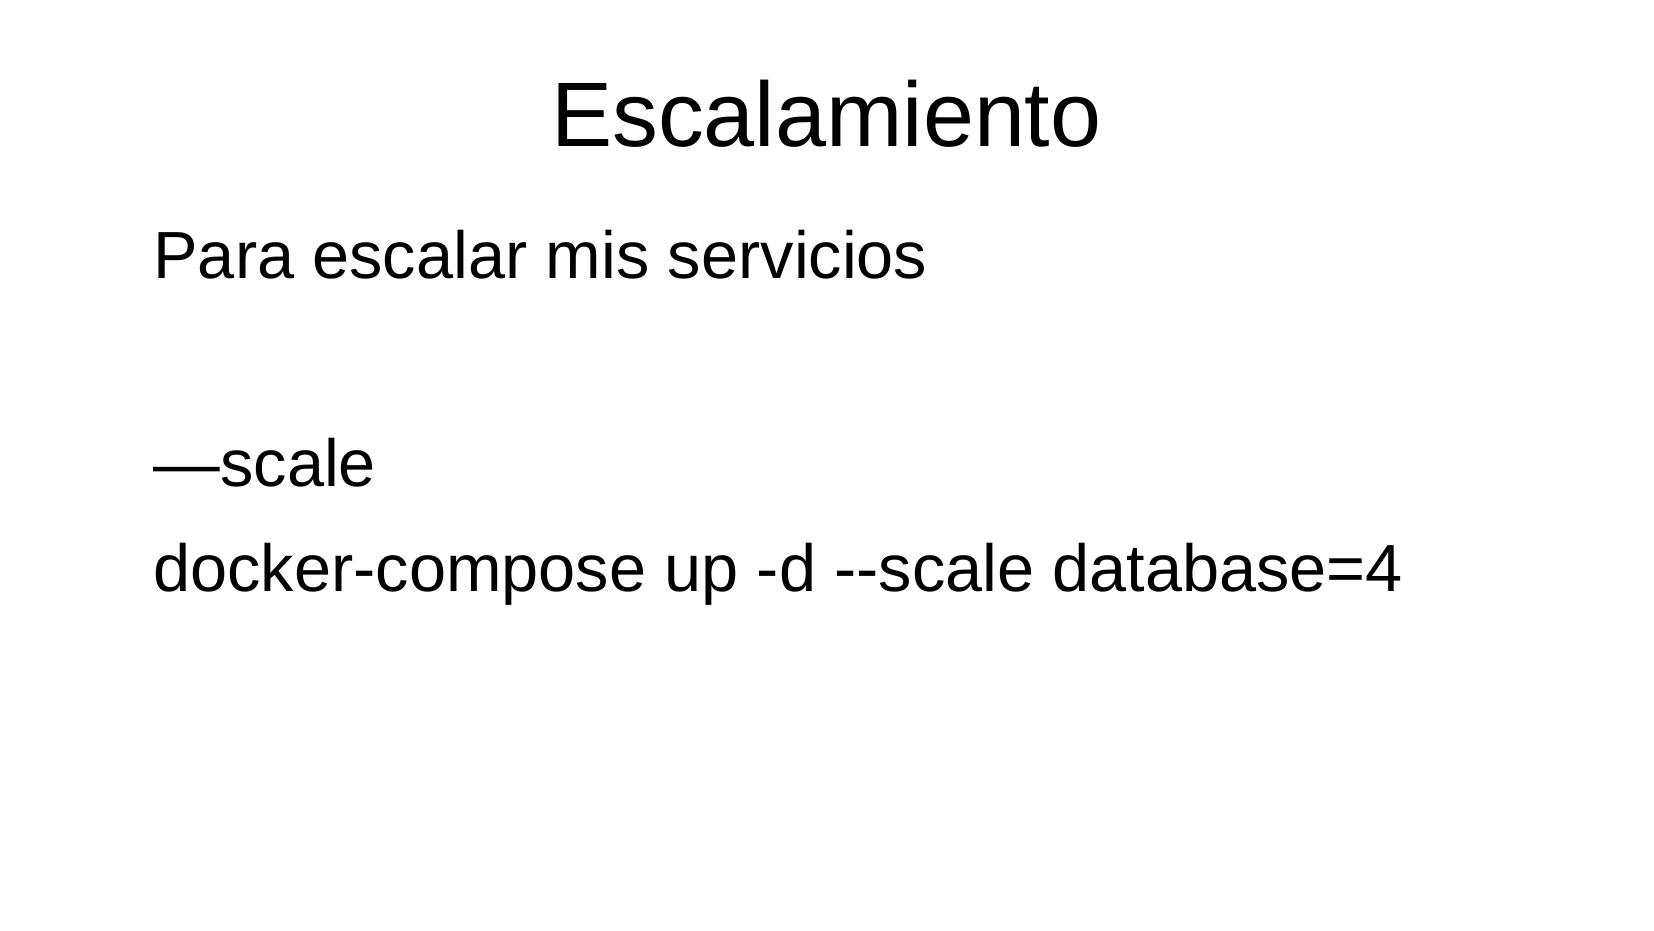

# Escalamiento
Para escalar mis servicios
—scale
docker-compose up -d --scale database=4